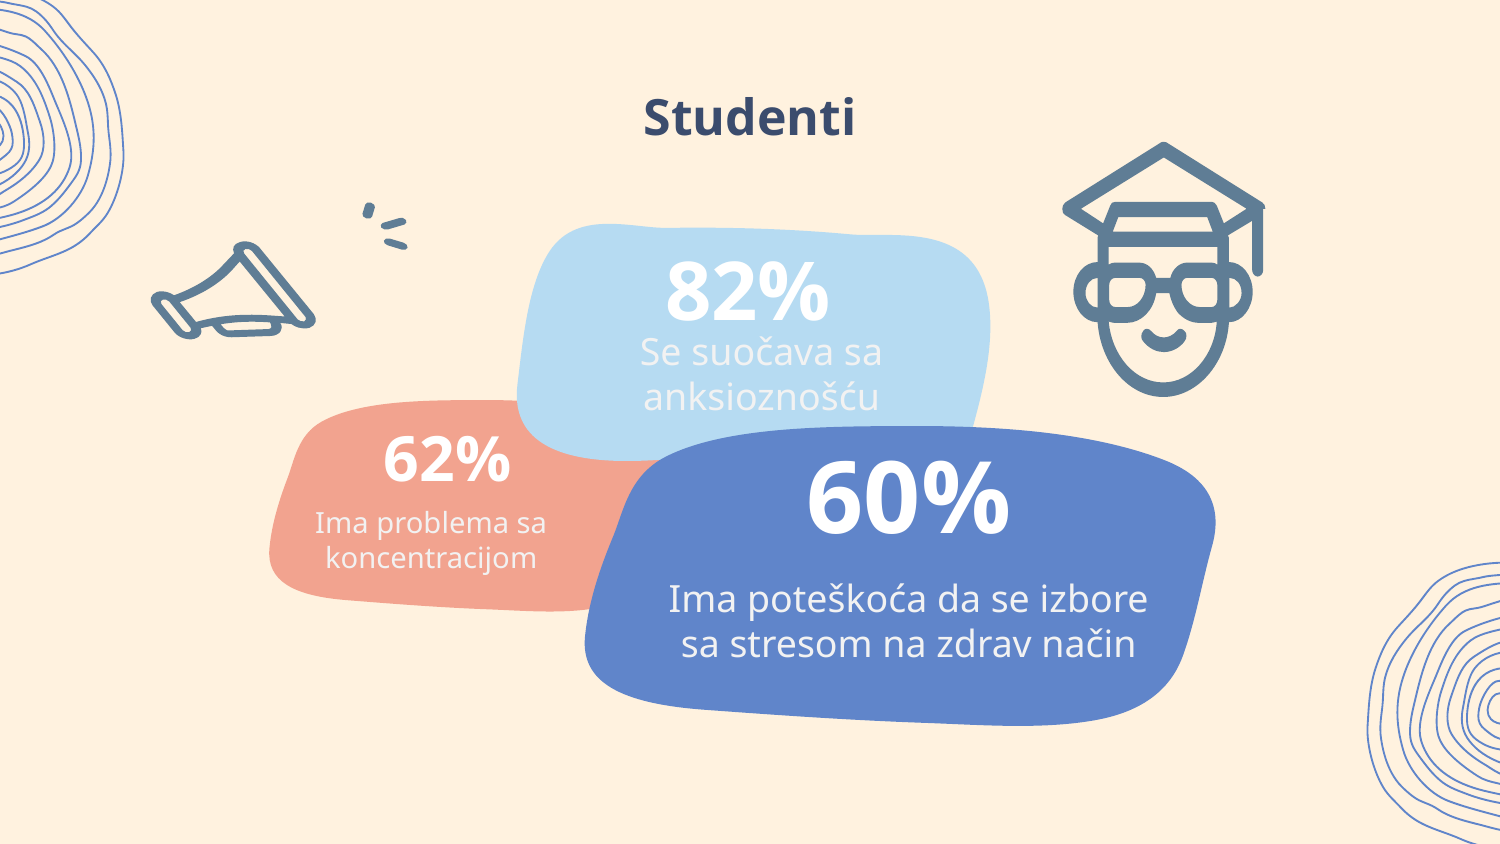

# Studenti
82%
Se suočava sa anksioznošću
62%
60%
Ima problema sa koncentracijom
Ima poteškoća da se izbore sa stresom na zdrav način